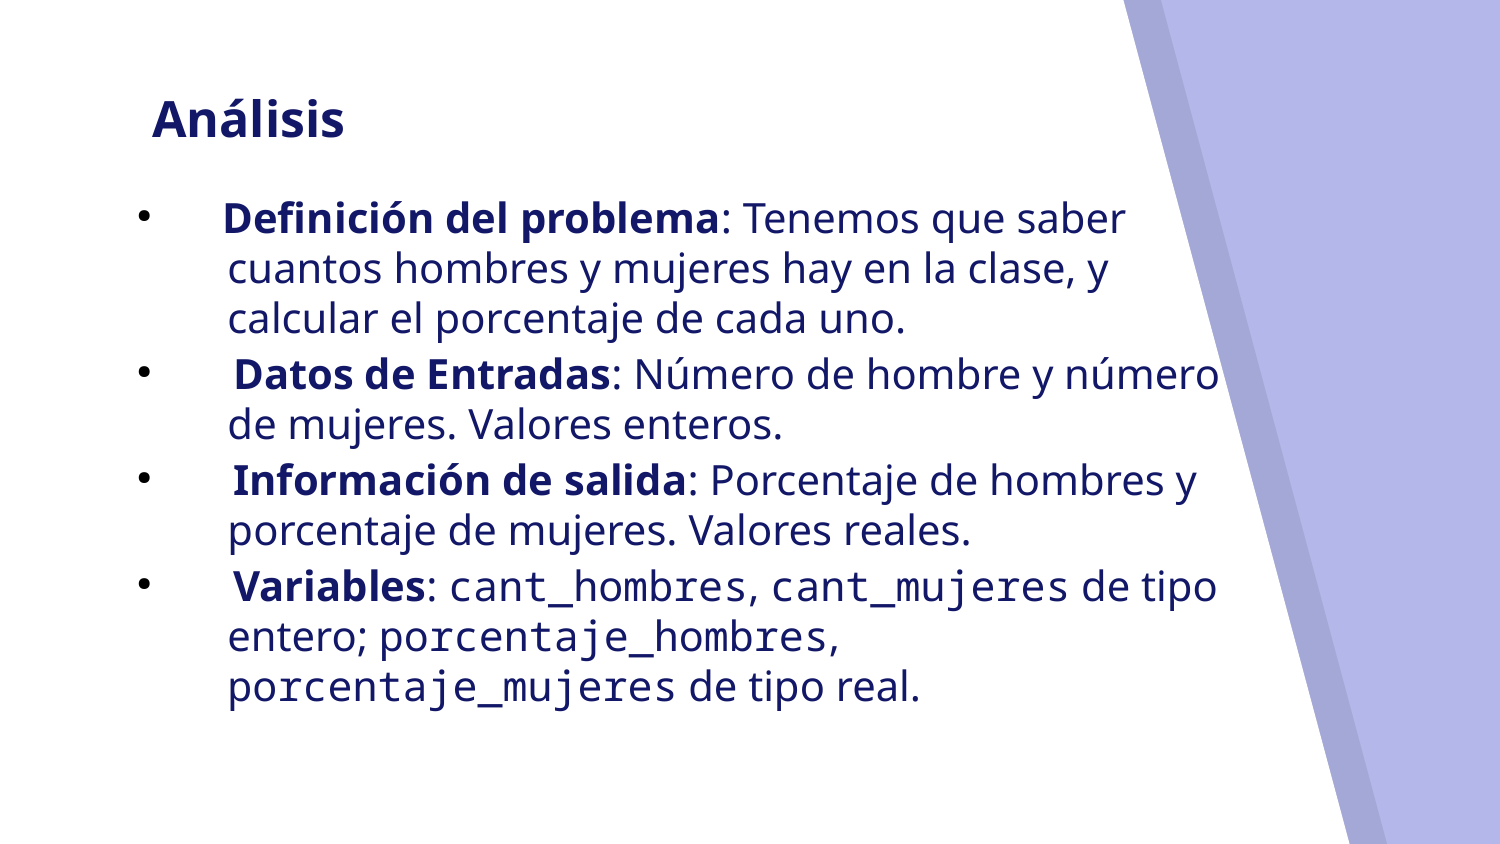

# Análisis
 Definición del problema: Tenemos que saber cuantos hombres y mujeres hay en la clase, y calcular el porcentaje de cada uno.
 Datos de Entradas: Número de hombre y número de mujeres. Valores enteros.
 Información de salida: Porcentaje de hombres y porcentaje de mujeres. Valores reales.
 Variables: cant_hombres, cant_mujeres de tipo entero; porcentaje_hombres, porcentaje_mujeres de tipo real.